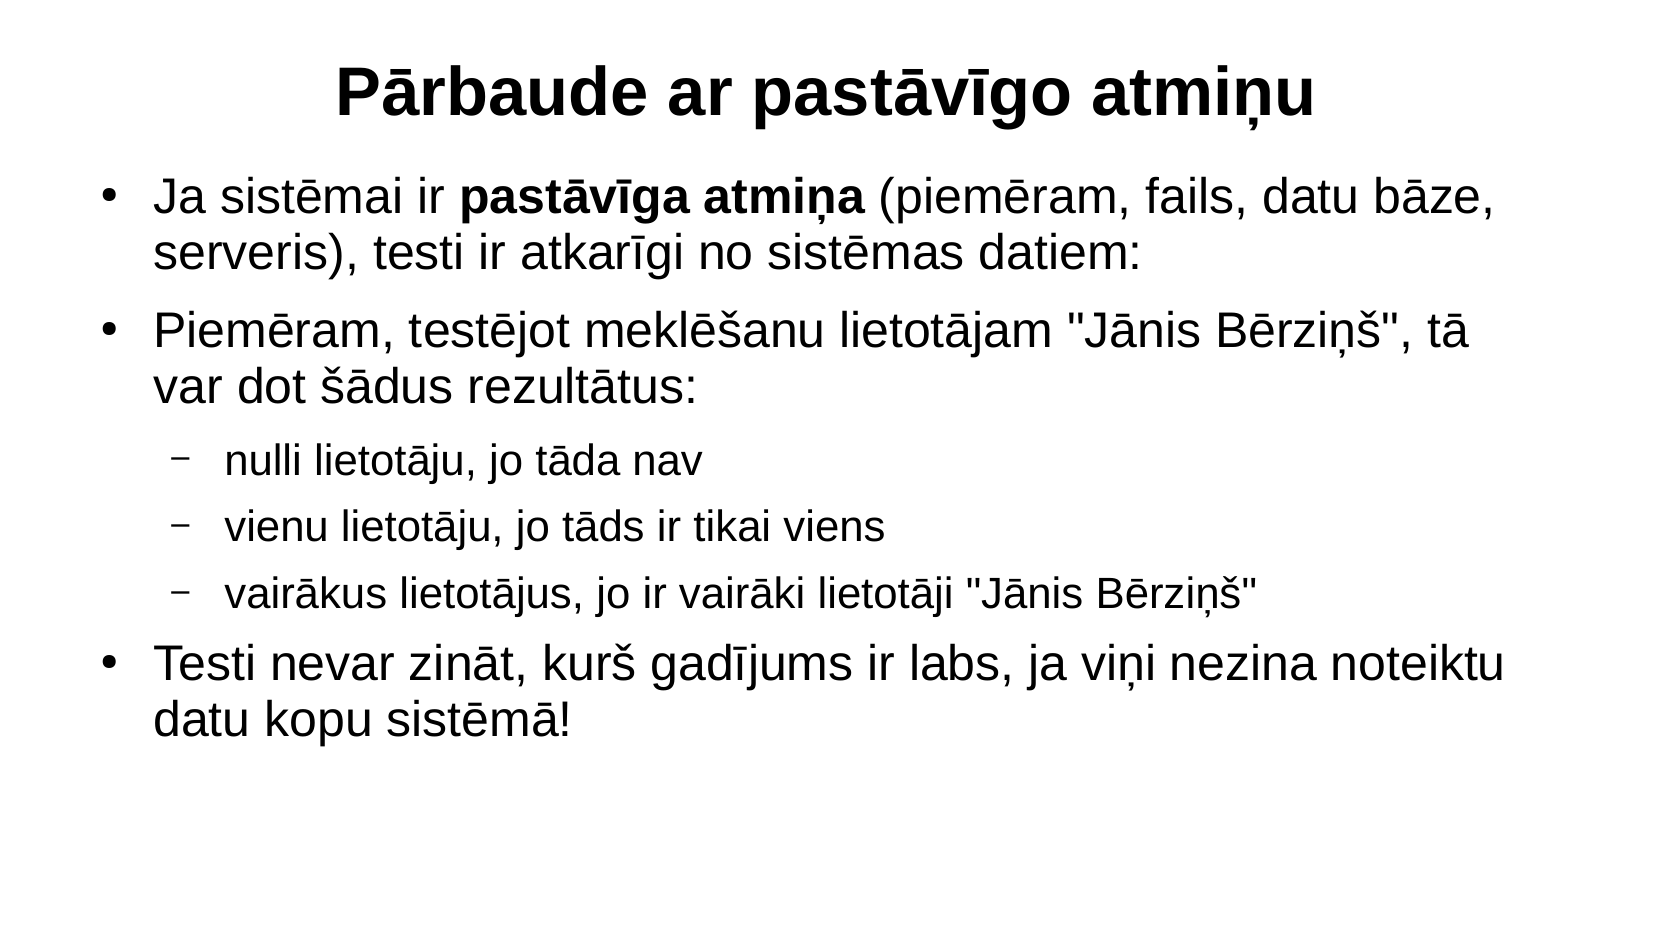

# Pārbaude ar pastāvīgo atmiņu
Ja sistēmai ir pastāvīga atmiņa (piemēram, fails, datu bāze, serveris), testi ir atkarīgi no sistēmas datiem:
Piemēram, testējot meklēšanu lietotājam "Jānis Bērziņš", tā var dot šādus rezultātus:
nulli lietotāju, jo tāda nav
vienu lietotāju, jo tāds ir tikai viens
vairākus lietotājus, jo ir vairāki lietotāji "Jānis Bērziņš"
Testi nevar zināt, kurš gadījums ir labs, ja viņi nezina noteiktu datu kopu sistēmā!